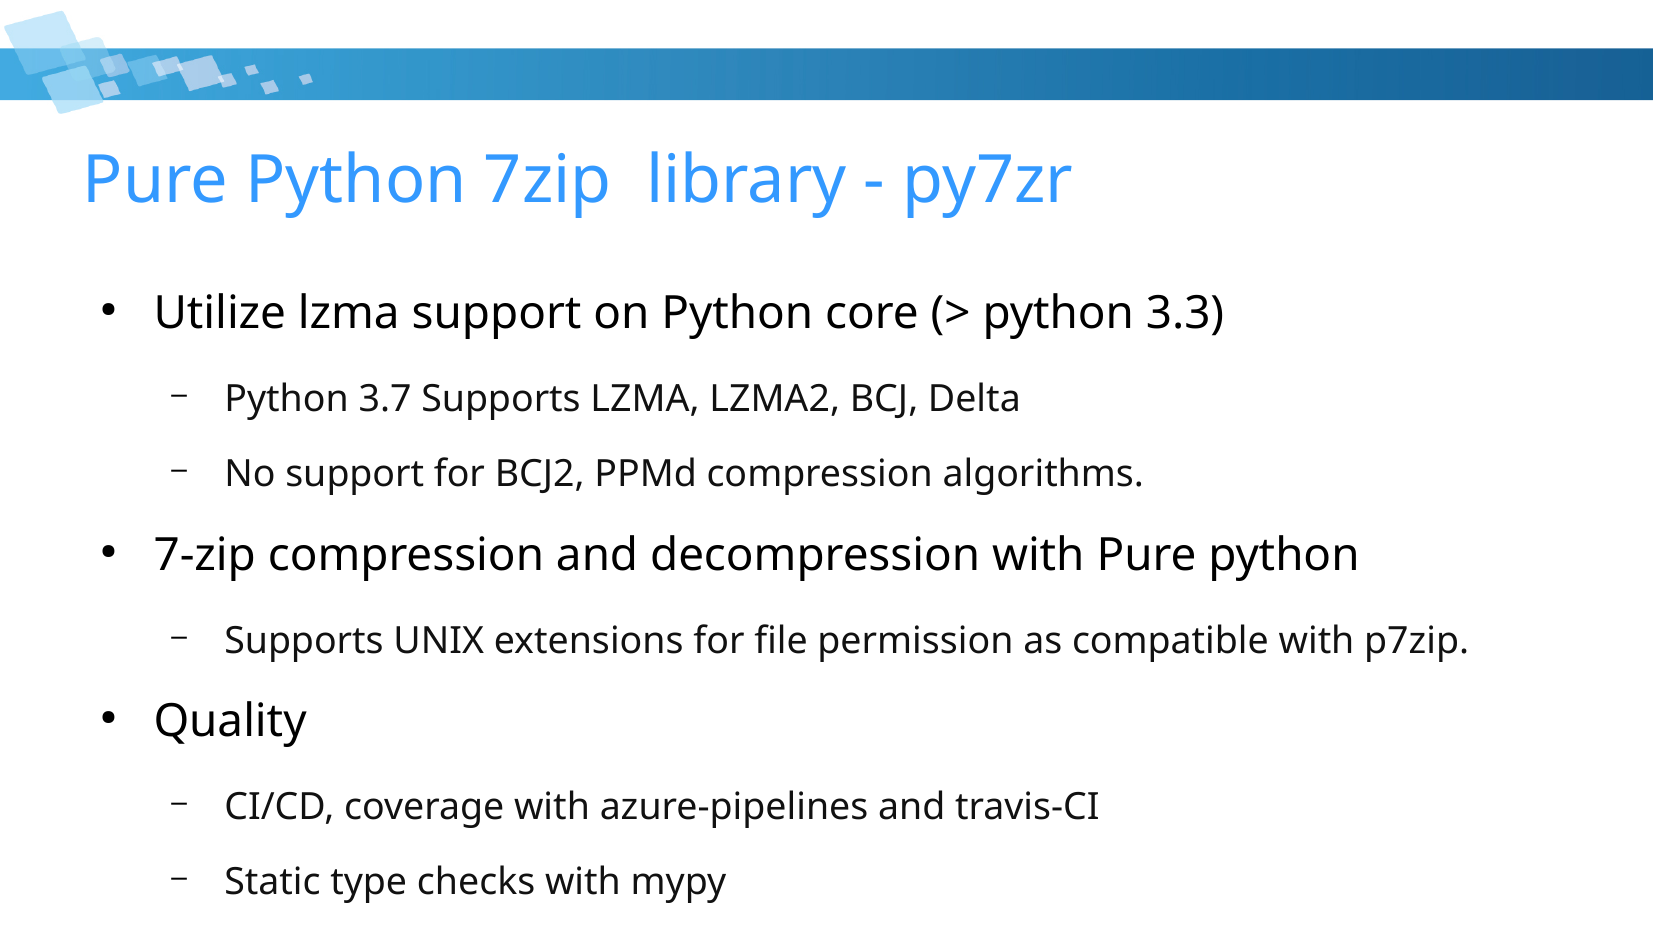

# Pure Python 7zip library - py7zr
Utilize lzma support on Python core (> python 3.3)
Python 3.7 Supports LZMA, LZMA2, BCJ, Delta
No support for BCJ2, PPMd compression algorithms.
7-zip compression and decompression with Pure python
Supports UNIX extensions for file permission as compatible with p7zip.
Quality
CI/CD, coverage with azure-pipelines and travis-CI
Static type checks with mypy
Documentations